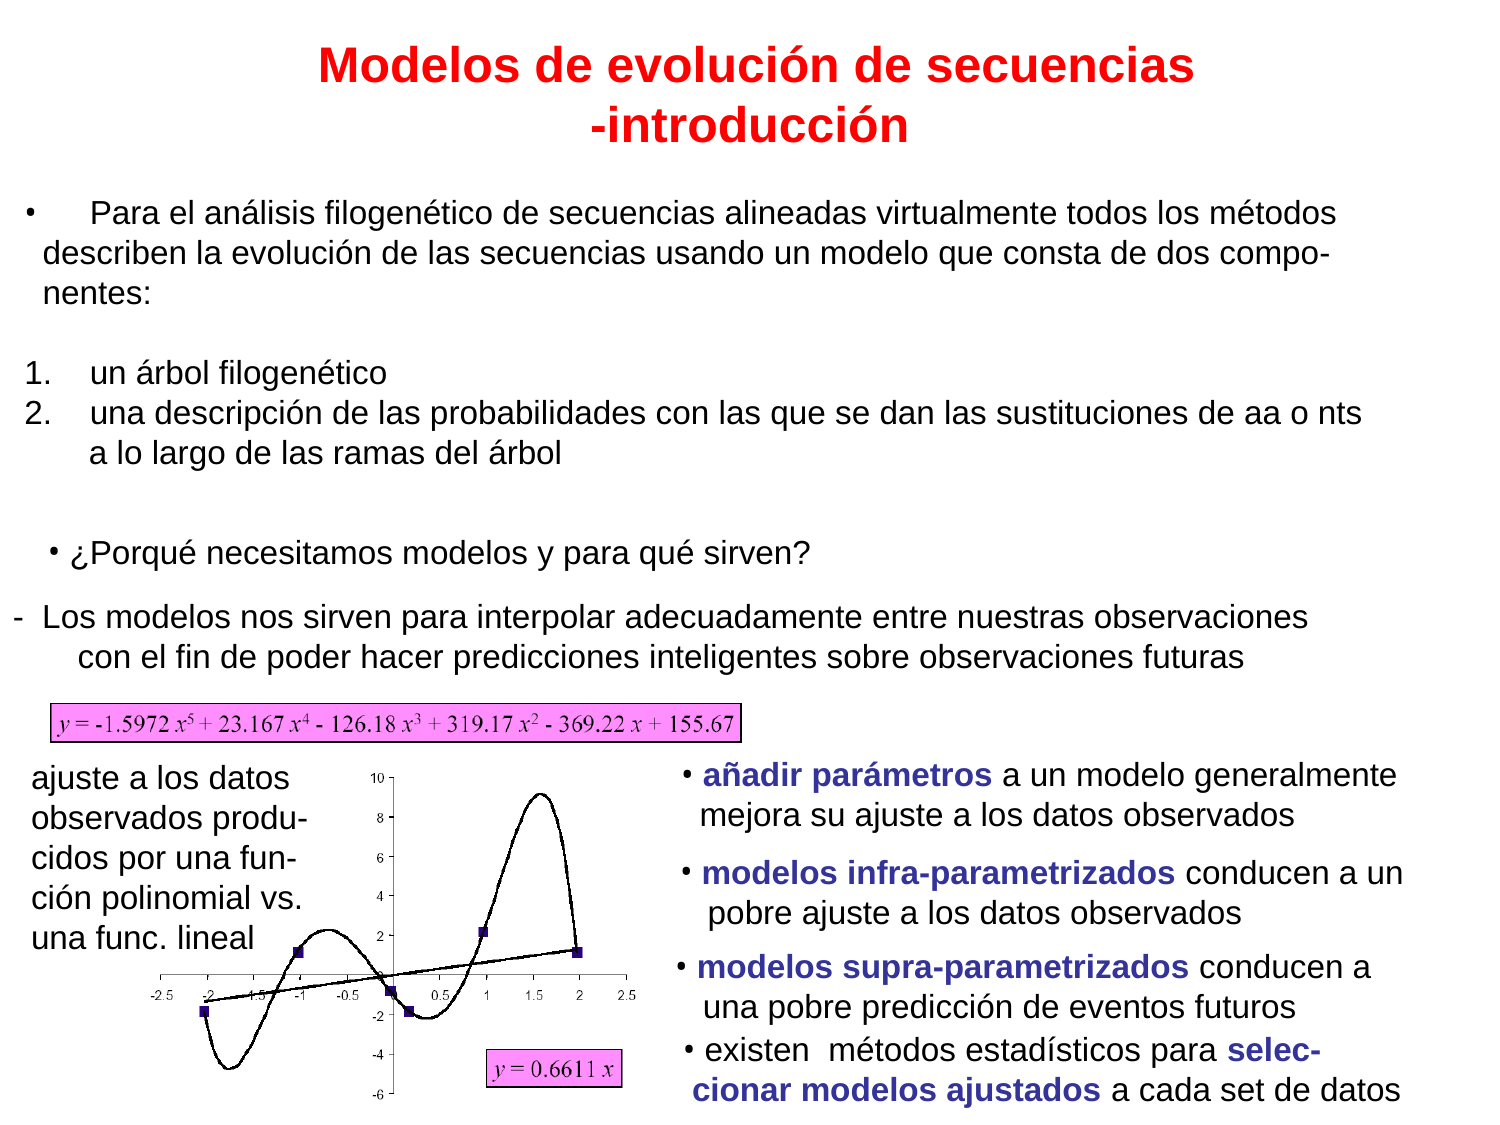

Modelos de evolución de secuencias
-introducción
 Para el análisis filogenético de secuencias alineadas virtualmente todos los métodos
 describen la evolución de las secuencias usando un modelo que consta de dos compo-
 nentes:
 un árbol filogenético
 una descripción de las probabilidades con las que se dan las sustituciones de aa o nts
 a lo largo de las ramas del árbol
 ¿Porqué necesitamos modelos y para qué sirven?
- Los modelos nos sirven para interpolar adecuadamente entre nuestras observaciones
 con el fin de poder hacer predicciones inteligentes sobre observaciones futuras
ajuste a los datos
observados produ-
cidos por una fun-
ción polinomial vs.
una func. lineal
 añadir parámetros a un modelo generalmente
 mejora su ajuste a los datos observados
 modelos infra-parametrizados conducen a un
 pobre ajuste a los datos observados
 modelos supra-parametrizados conducen a
 una pobre predicción de eventos futuros
 existen métodos estadísticos para selec-
 cionar modelos ajustados a cada set de datos